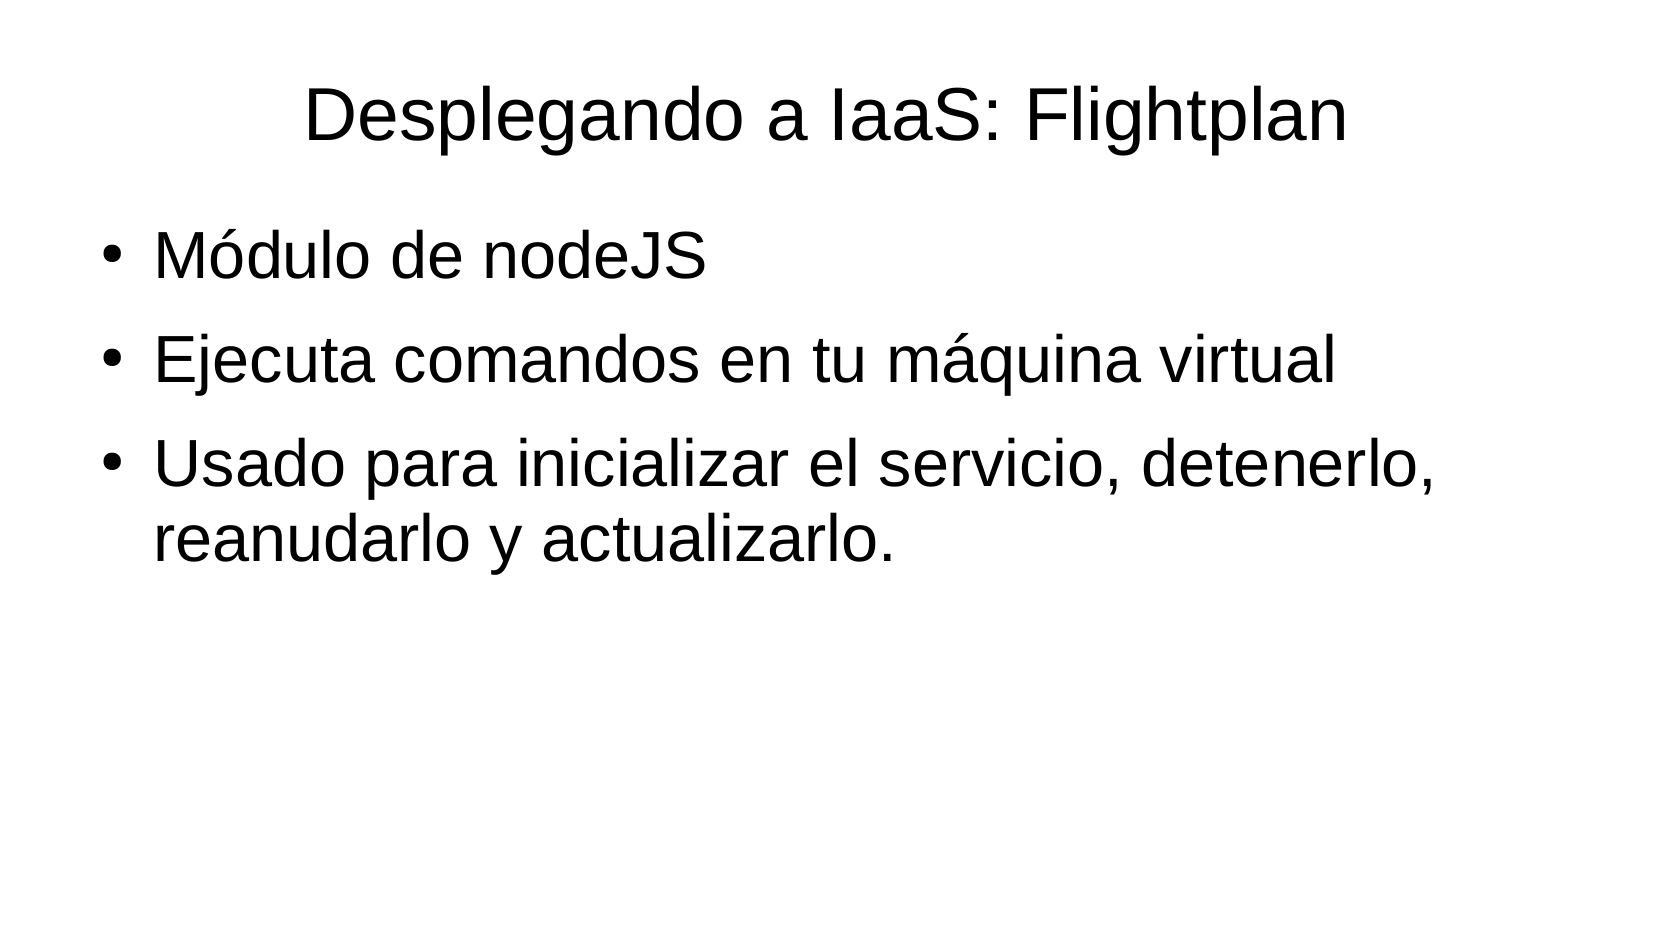

# Desplegando a IaaS: Flightplan
Módulo de nodeJS
Ejecuta comandos en tu máquina virtual
Usado para inicializar el servicio, detenerlo, reanudarlo y actualizarlo.